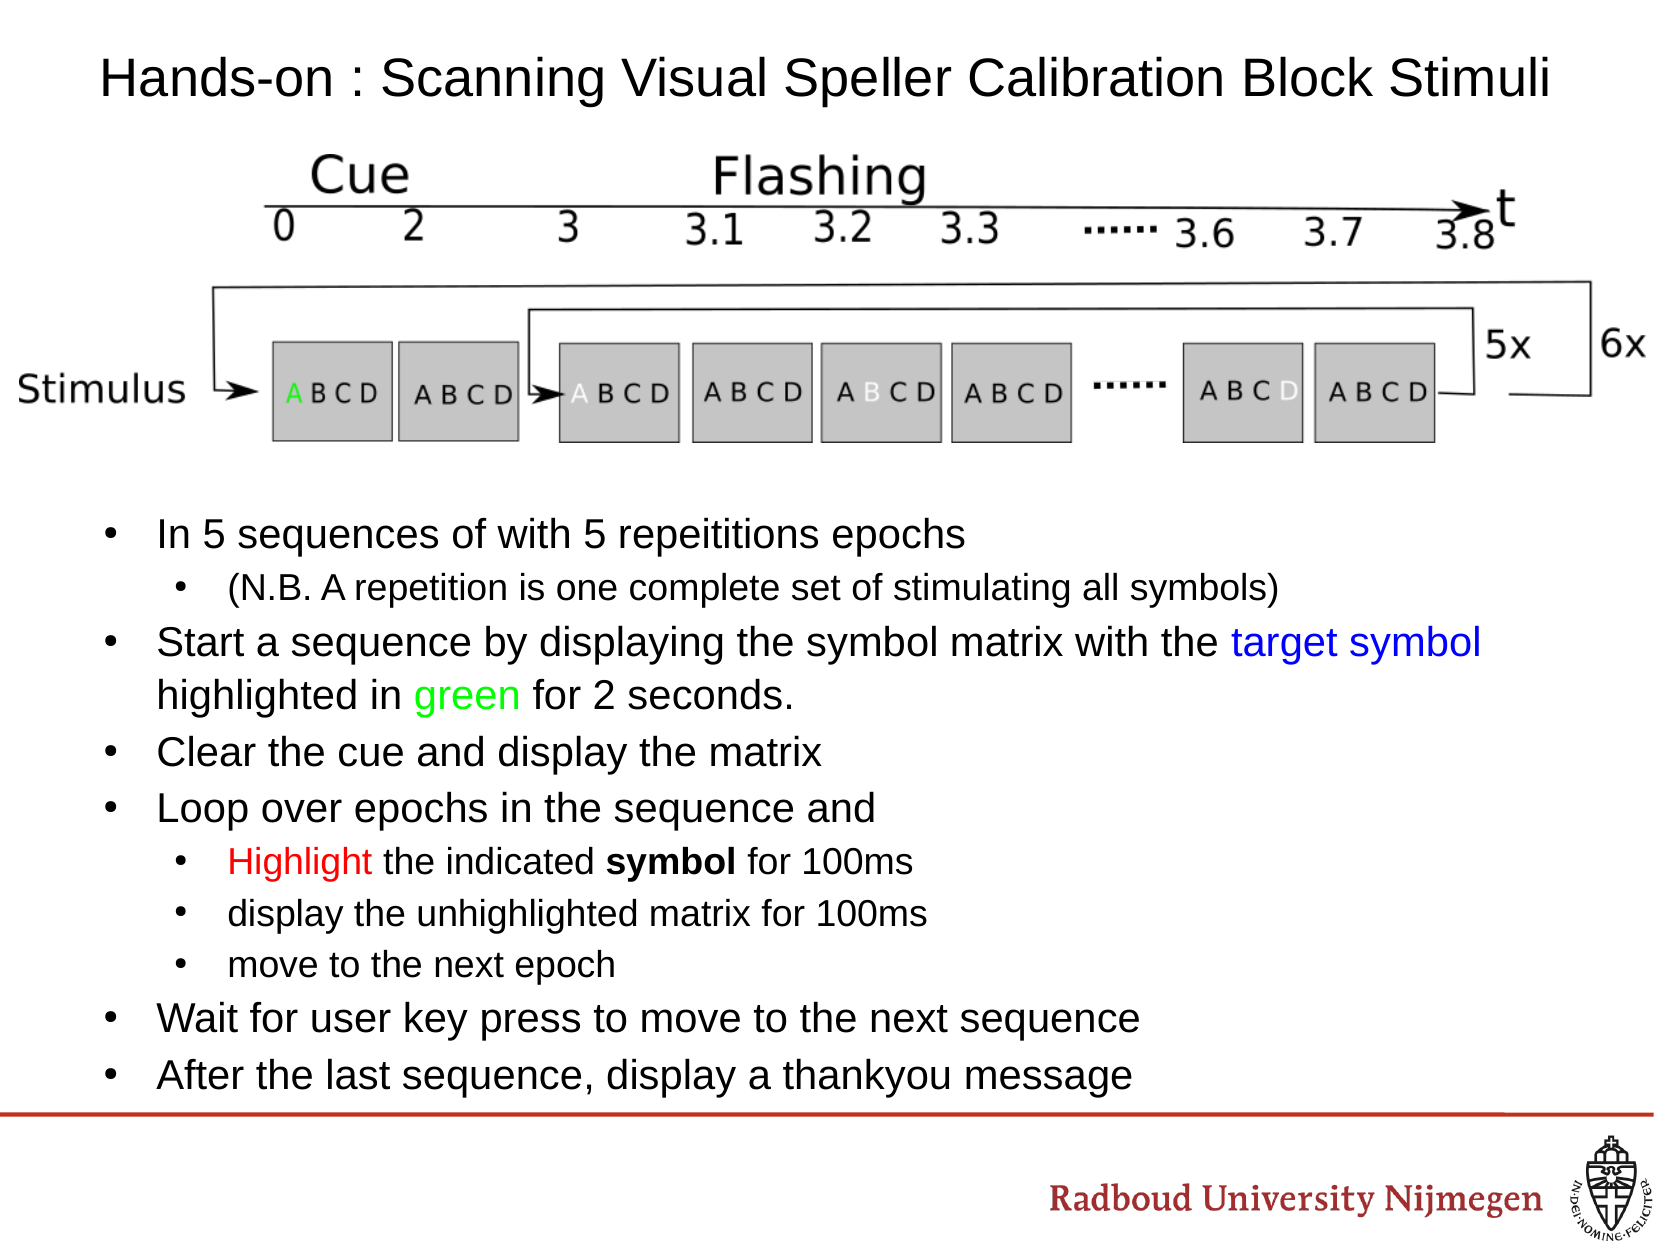

# Hands-on : Scanning Visual Speller Calibration Block Stimuli
In 5 sequences of with 5 repeititions epochs
(N.B. A repetition is one complete set of stimulating all symbols)
Start a sequence by displaying the symbol matrix with the target symbol highlighted in green for 2 seconds.
Clear the cue and display the matrix
Loop over epochs in the sequence and
Highlight the indicated symbol for 100ms
display the unhighlighted matrix for 100ms
move to the next epoch
Wait for user key press to move to the next sequence
After the last sequence, display a thankyou message